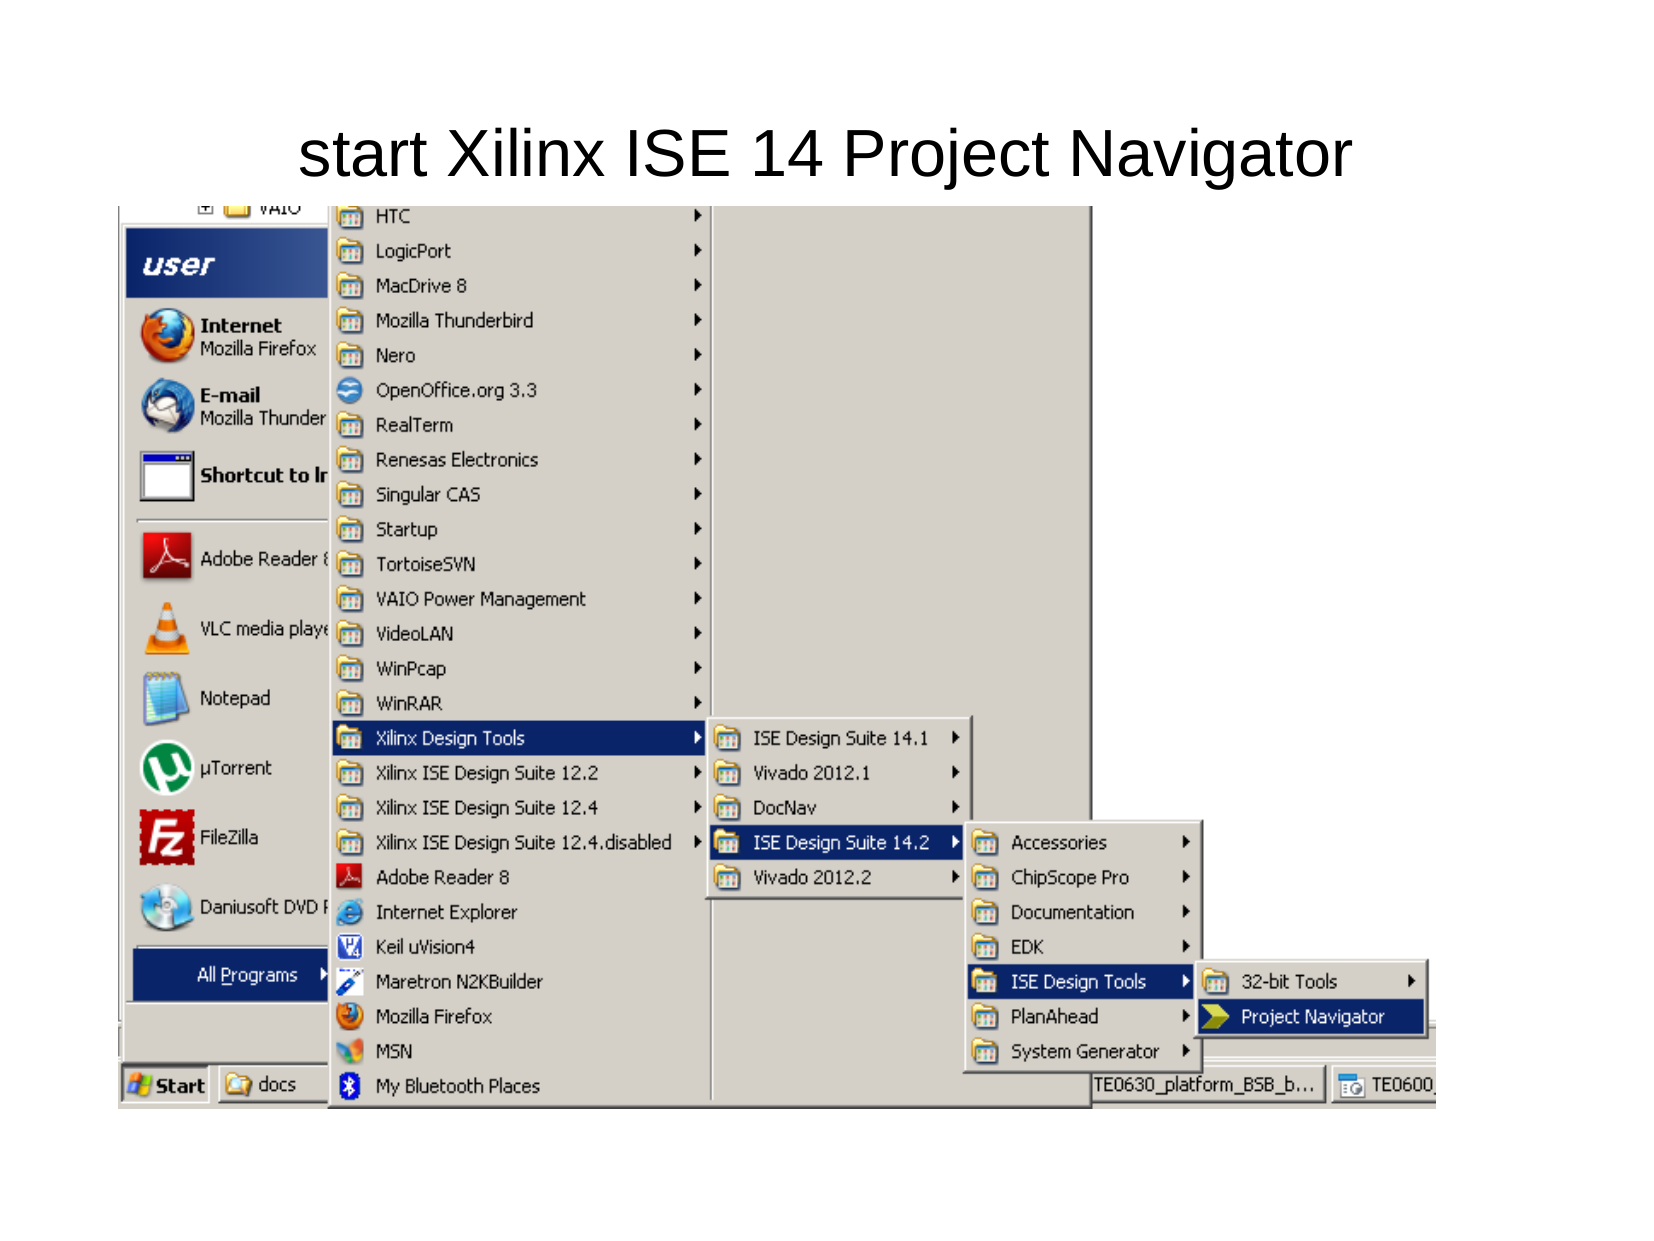

# start Xilinx ISE 14 Project Navigator